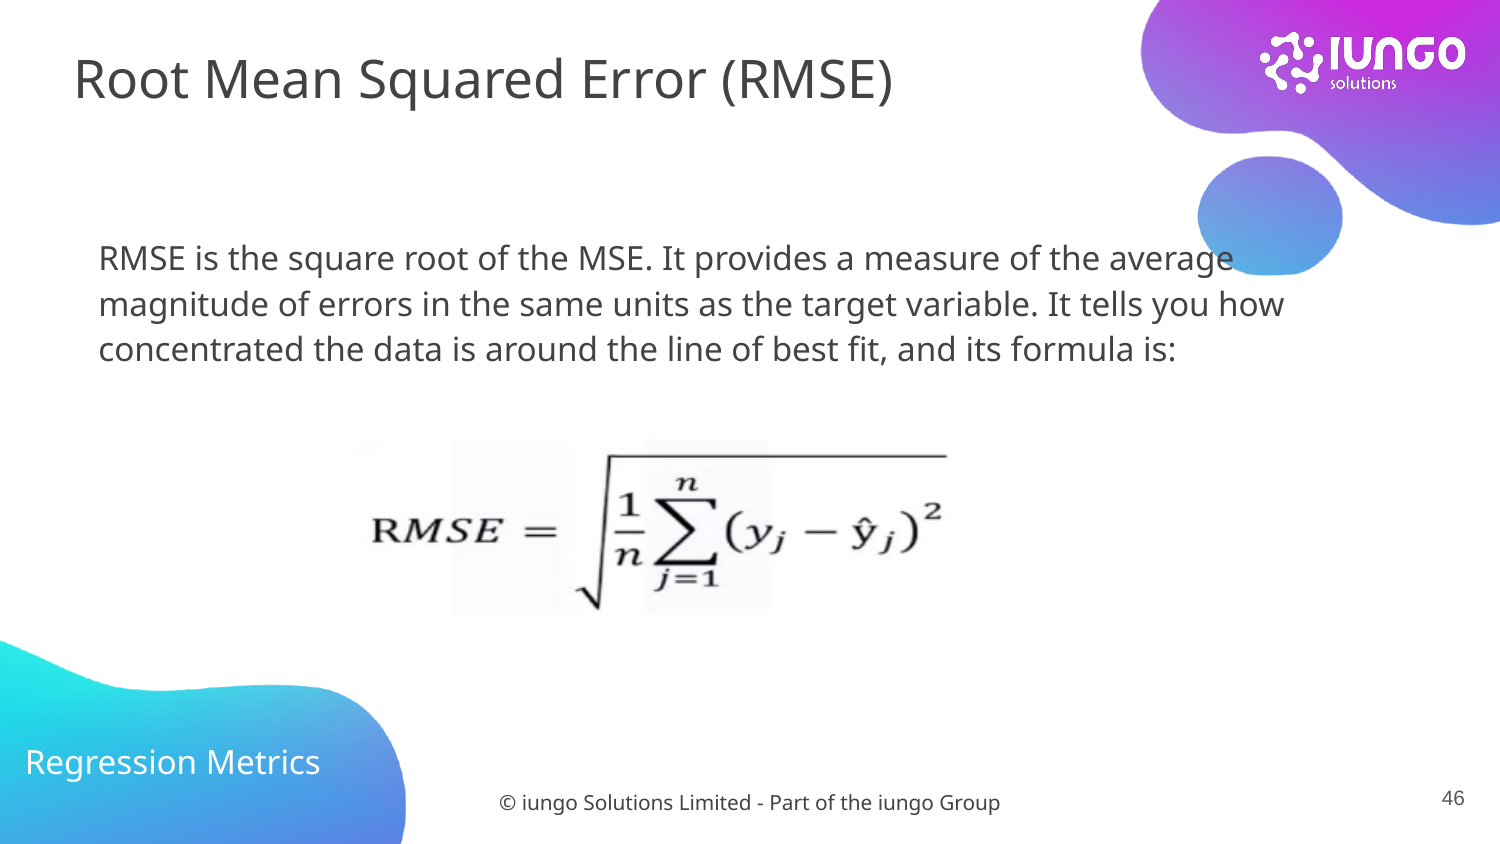

# Root Mean Squared Error (RMSE)
RMSE is the square root of the MSE. It provides a measure of the average magnitude of errors in the same units as the target variable. It tells you how concentrated the data is around the line of best fit, and its formula is:
Regression Metrics